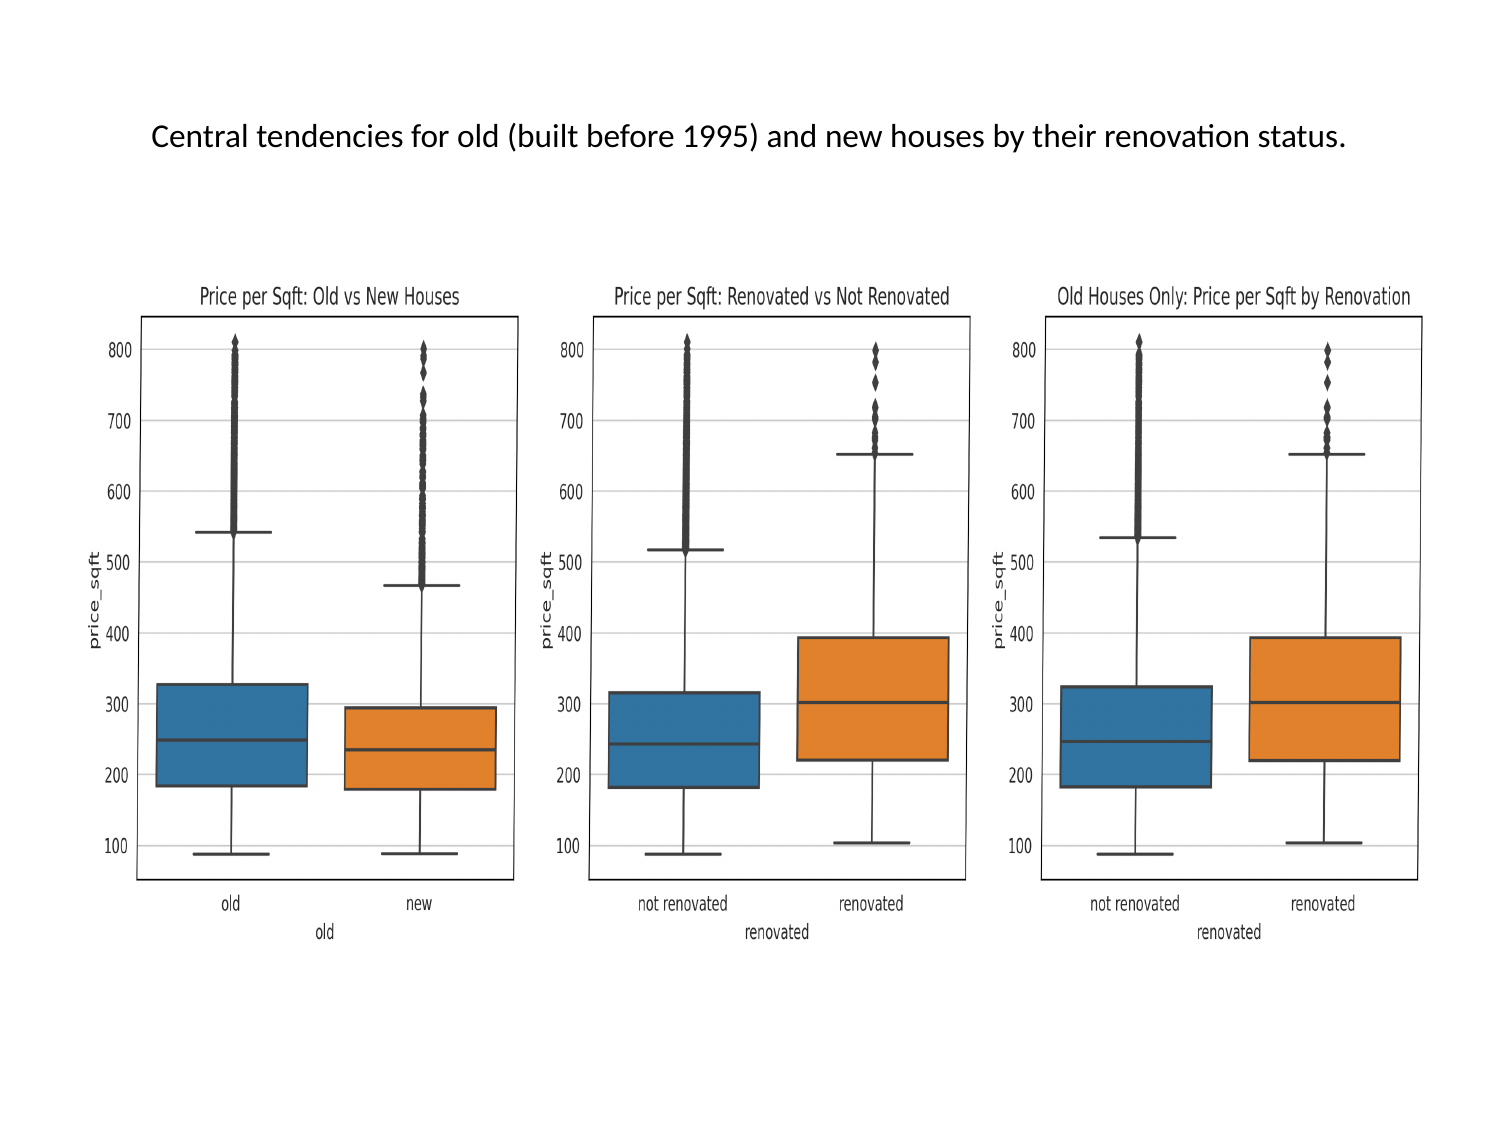

# Central tendencies for old (built before 1995) and new houses by their renovation status.